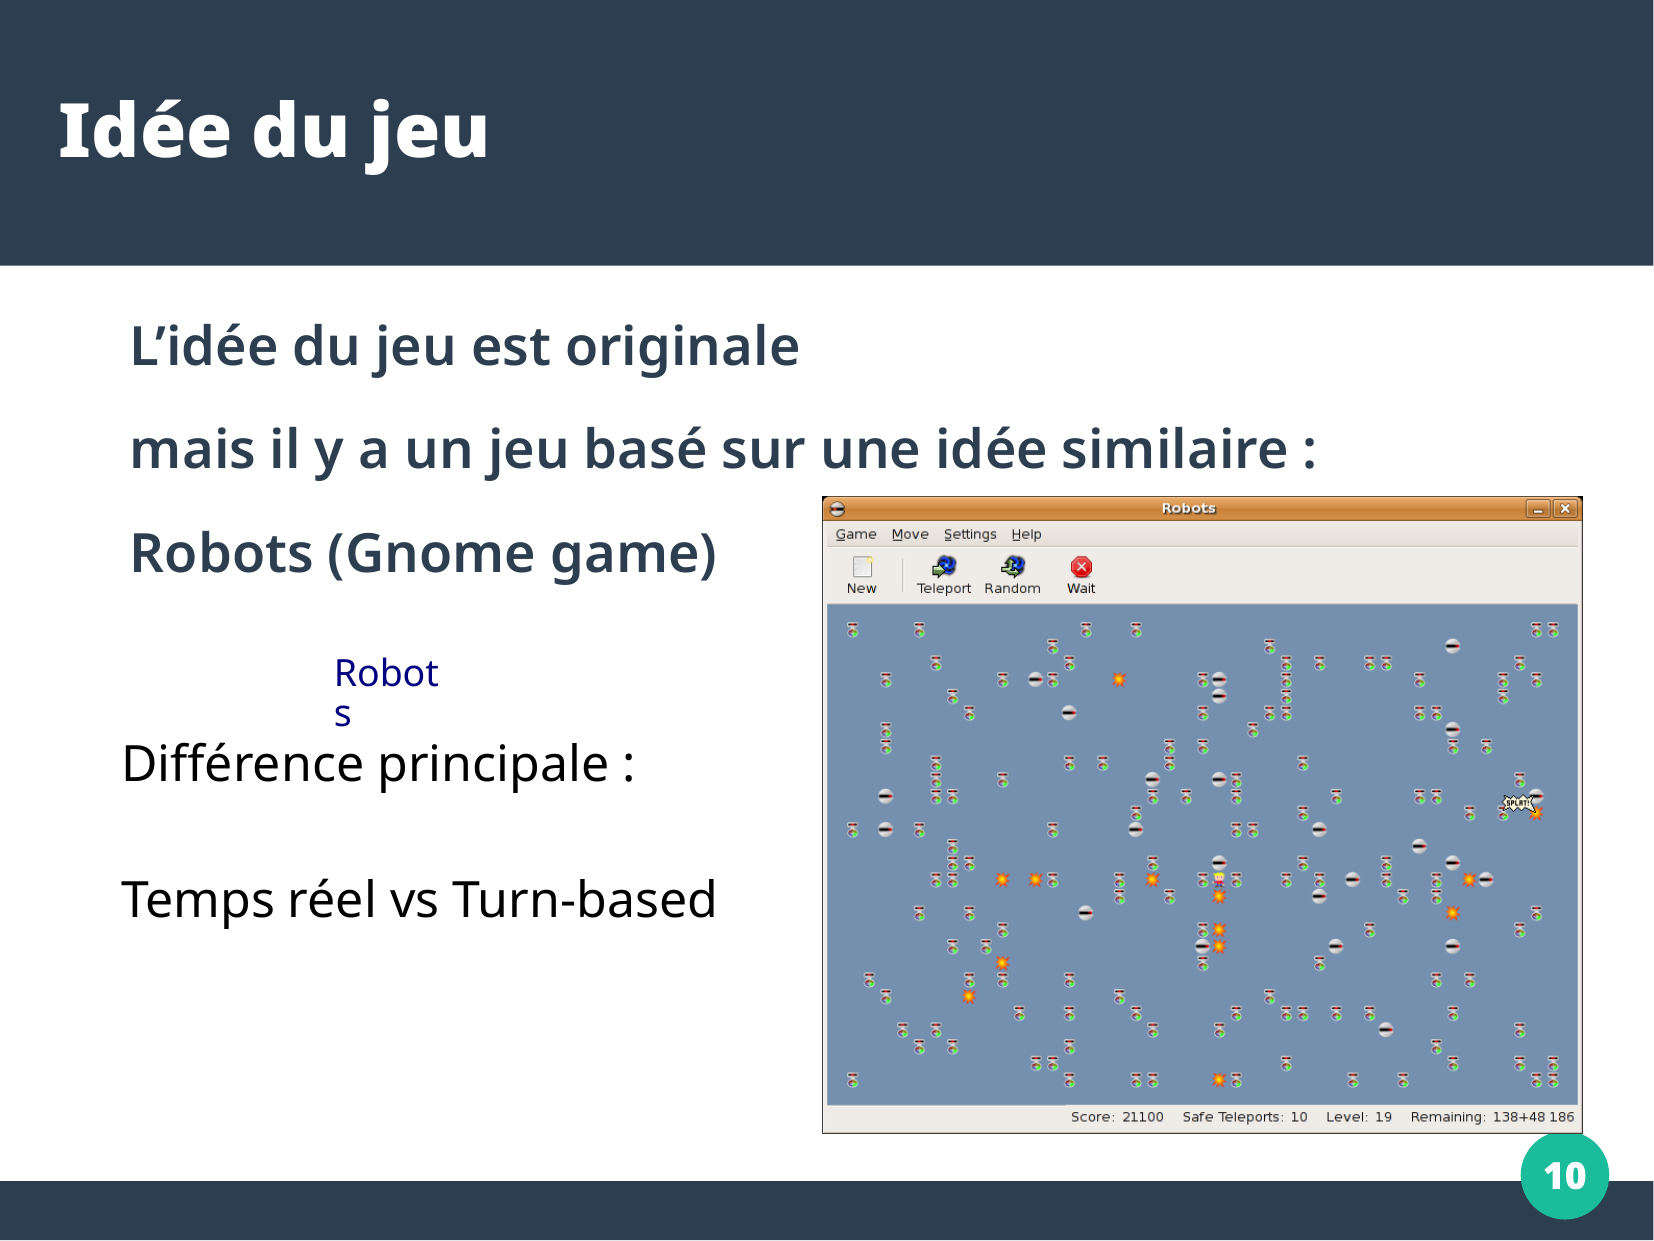

# Idée du jeu
L’idée du jeu est originale
mais il y a un jeu basé sur une idée similaire :
Robots (Gnome game)
Robots
Différence principale :
Temps réel vs Turn-based
10